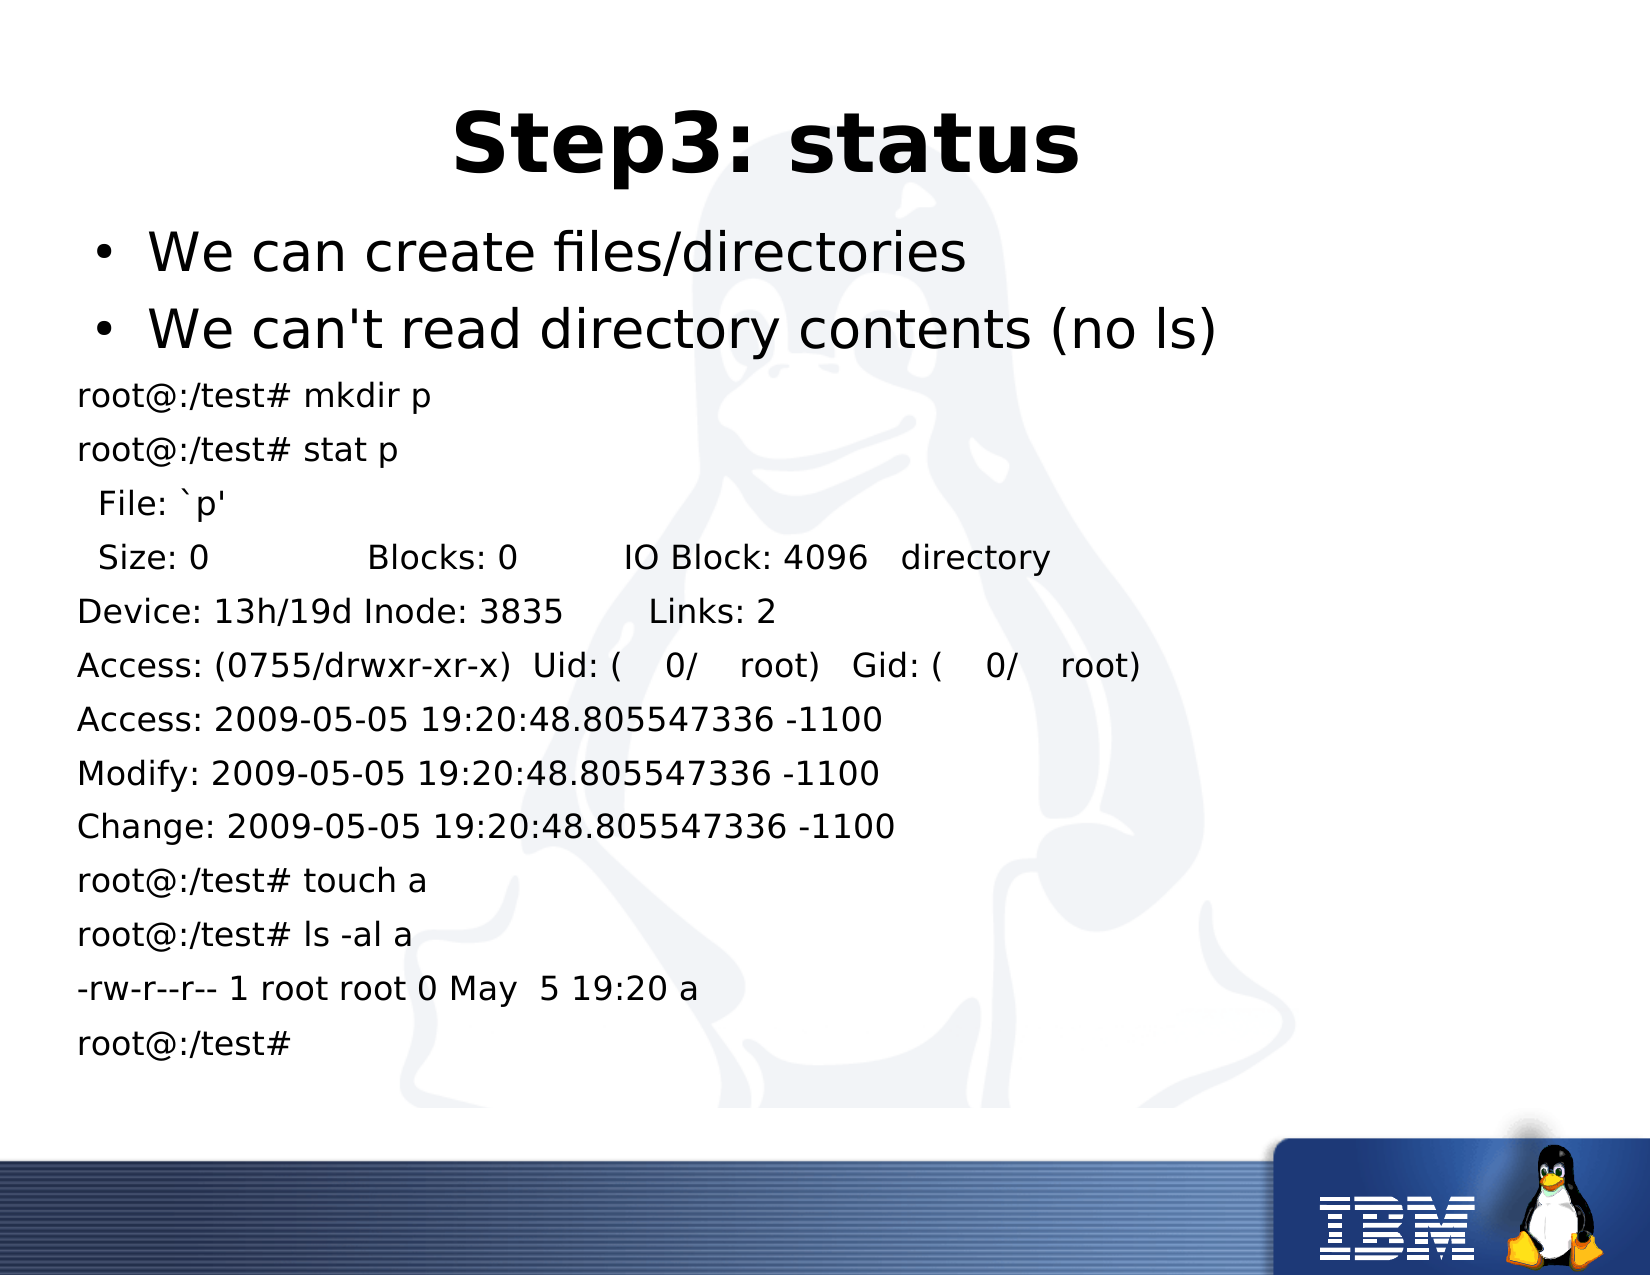

# Step3: status
We can create files/directories
We can't read directory contents (no ls)
root@:/test# mkdir p
root@:/test# stat p
 File: `p'
 Size: 0 Blocks: 0 IO Block: 4096 directory
Device: 13h/19d Inode: 3835 Links: 2
Access: (0755/drwxr-xr-x) Uid: ( 0/ root) Gid: ( 0/ root)
Access: 2009-05-05 19:20:48.805547336 -1100
Modify: 2009-05-05 19:20:48.805547336 -1100
Change: 2009-05-05 19:20:48.805547336 -1100
root@:/test# touch a
root@:/test# ls -al a
-rw-r--r-- 1 root root 0 May 5 19:20 a
root@:/test#